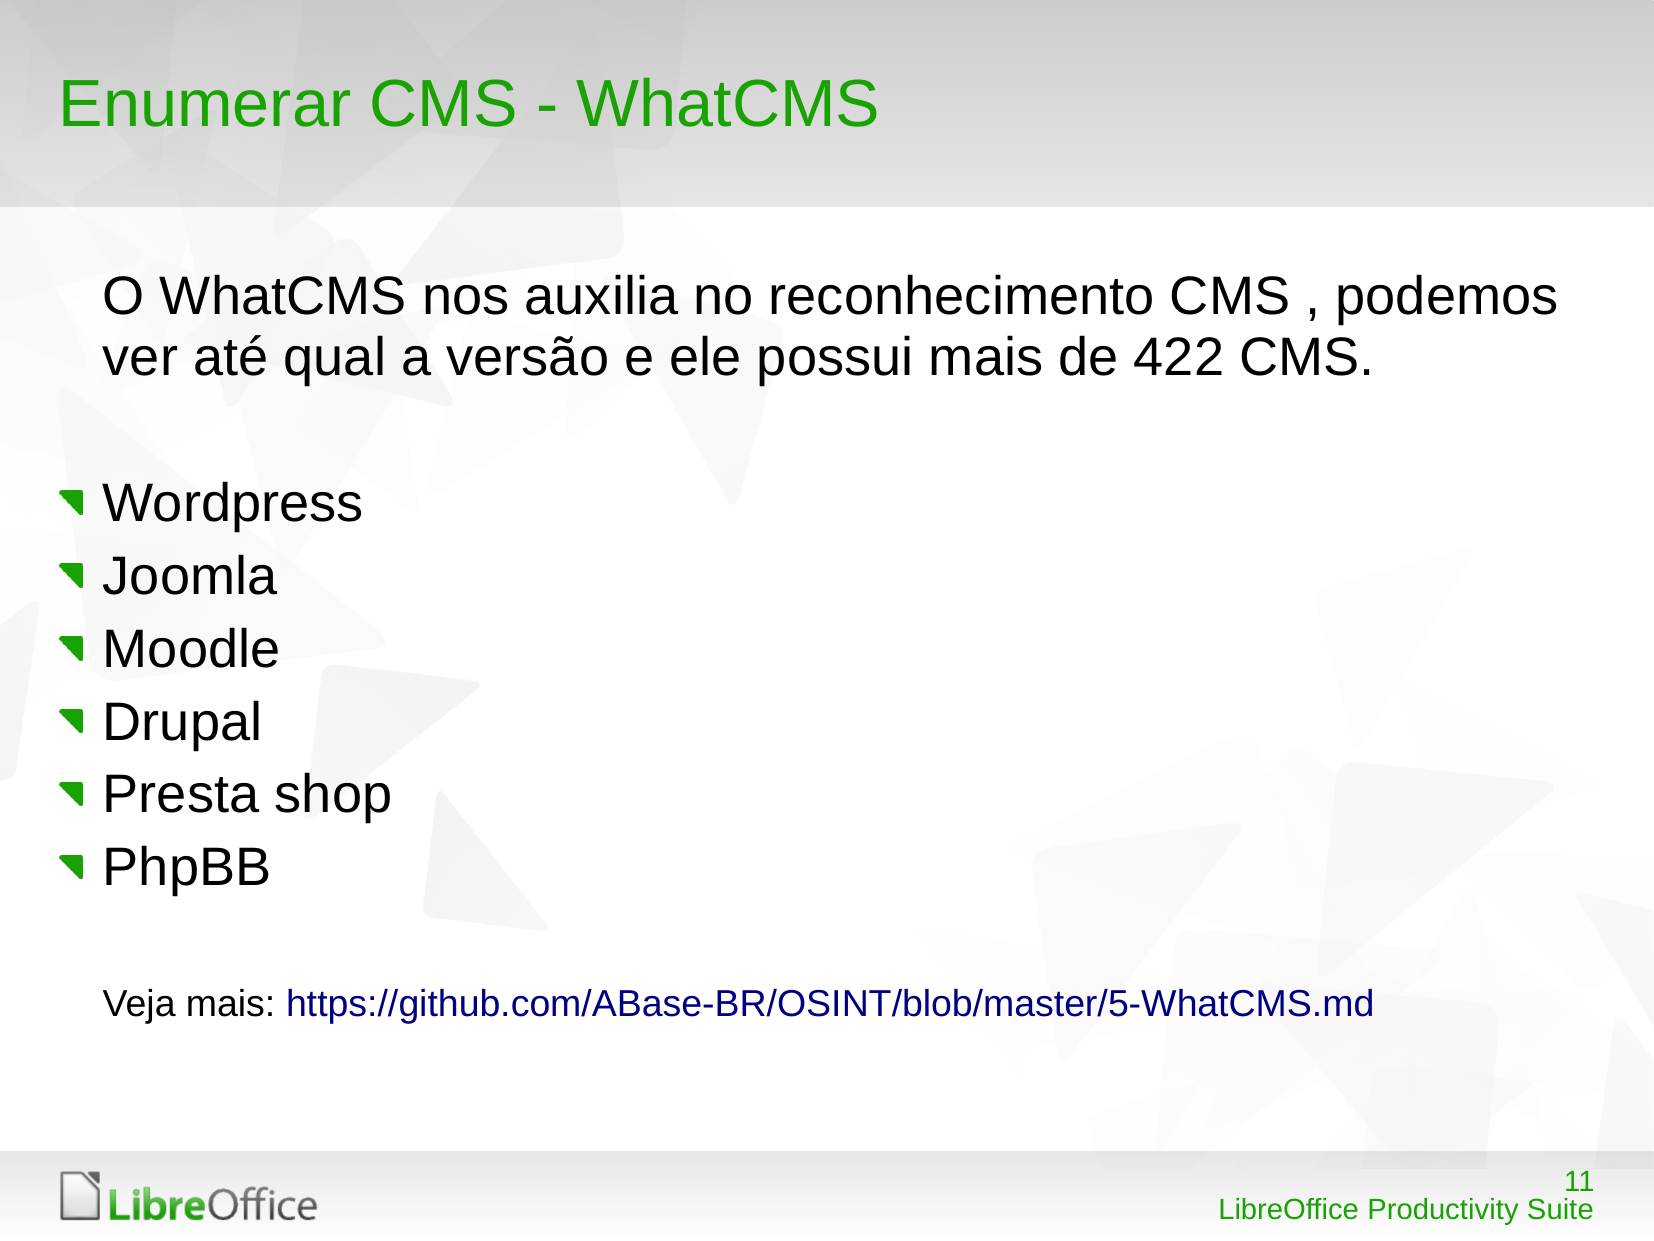

# Enumerar CMS - WhatCMS
O WhatCMS nos auxilia no reconhecimento CMS , podemos ver até qual a versão e ele possui mais de 422 CMS.
Wordpress
Joomla
Moodle
Drupal
Presta shop
PhpBB
Veja mais: https://github.com/ABase-BR/OSINT/blob/master/5-WhatCMS.md
11
LibreOffice Productivity Suite